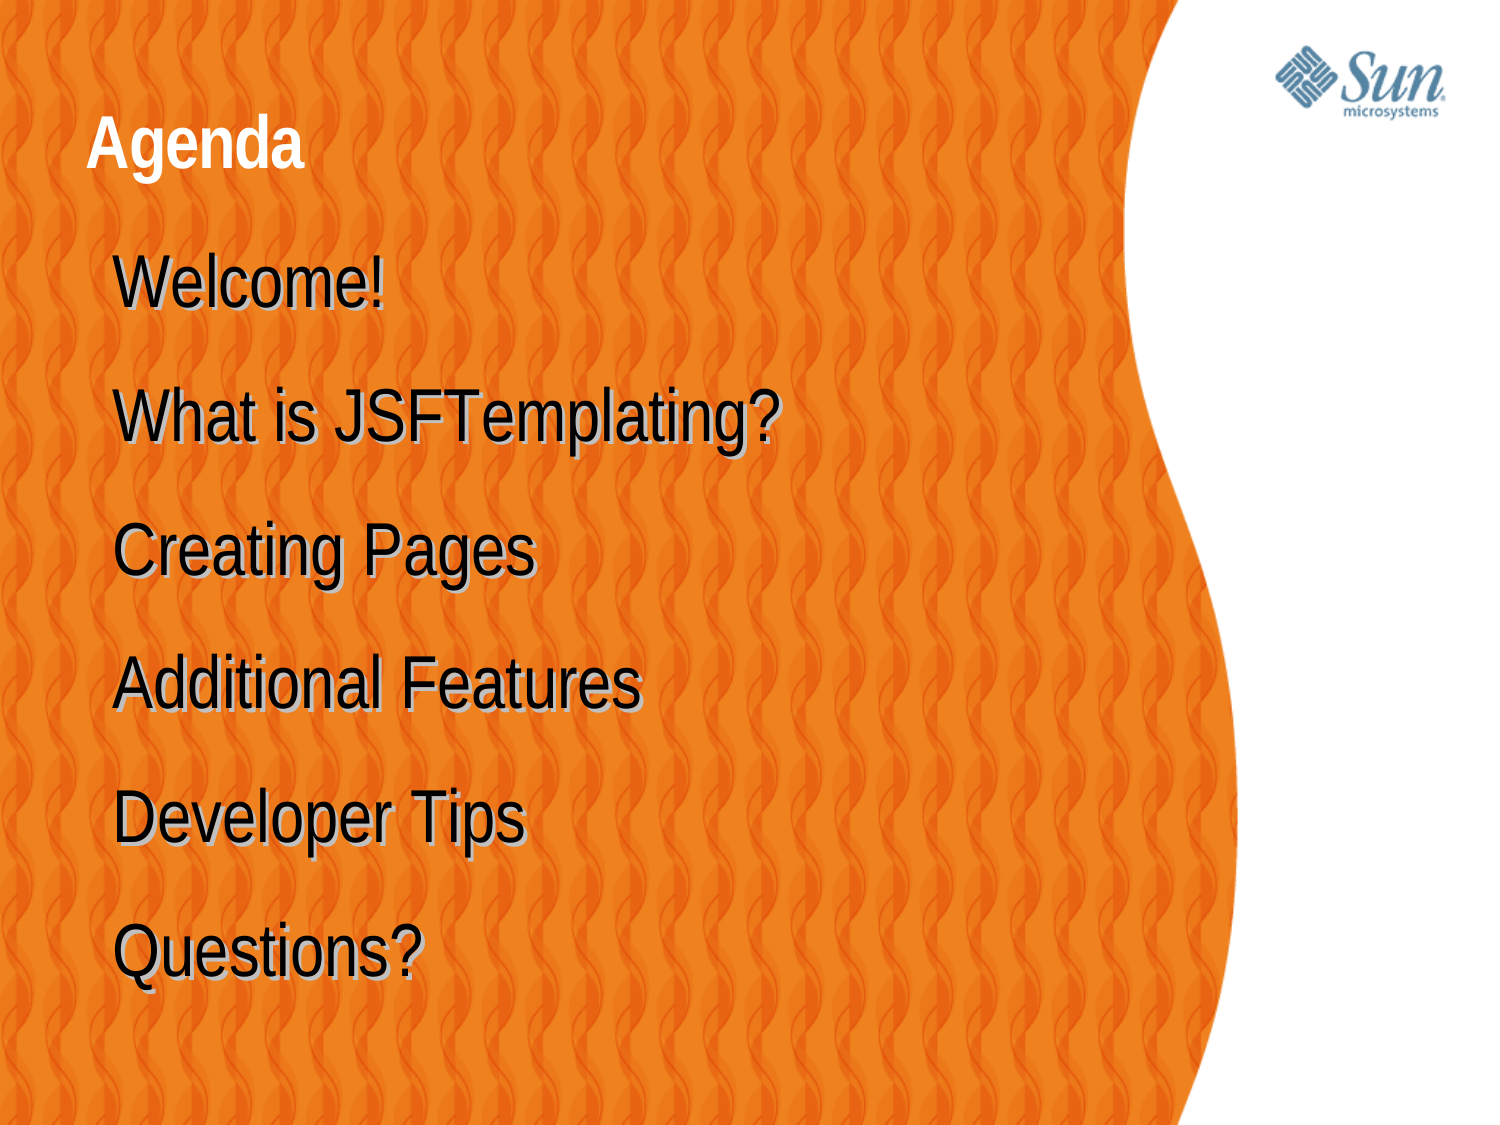

Agenda
# Welcome!
What is JSFTemplating?
Creating Pages
Additional Features
Developer Tips
Questions?